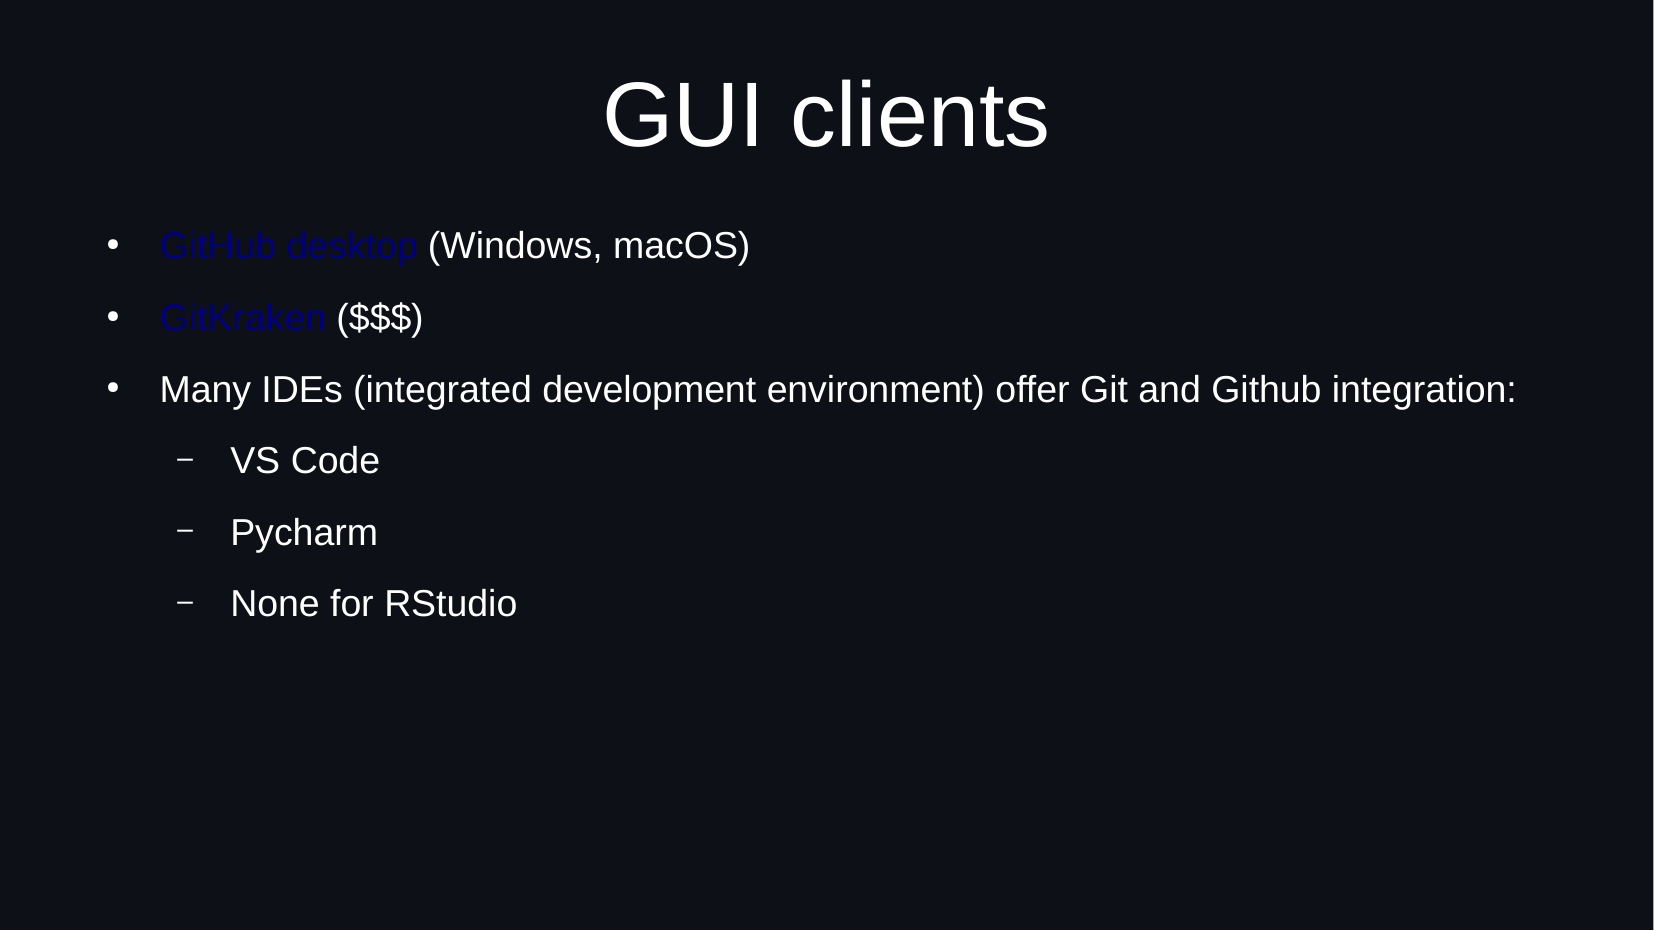

# GUI clients
GitHub desktop (Windows, macOS)
GitKraken ($$$)
Many IDEs (integrated development environment) offer Git and Github integration:
VS Code
Pycharm
None for RStudio